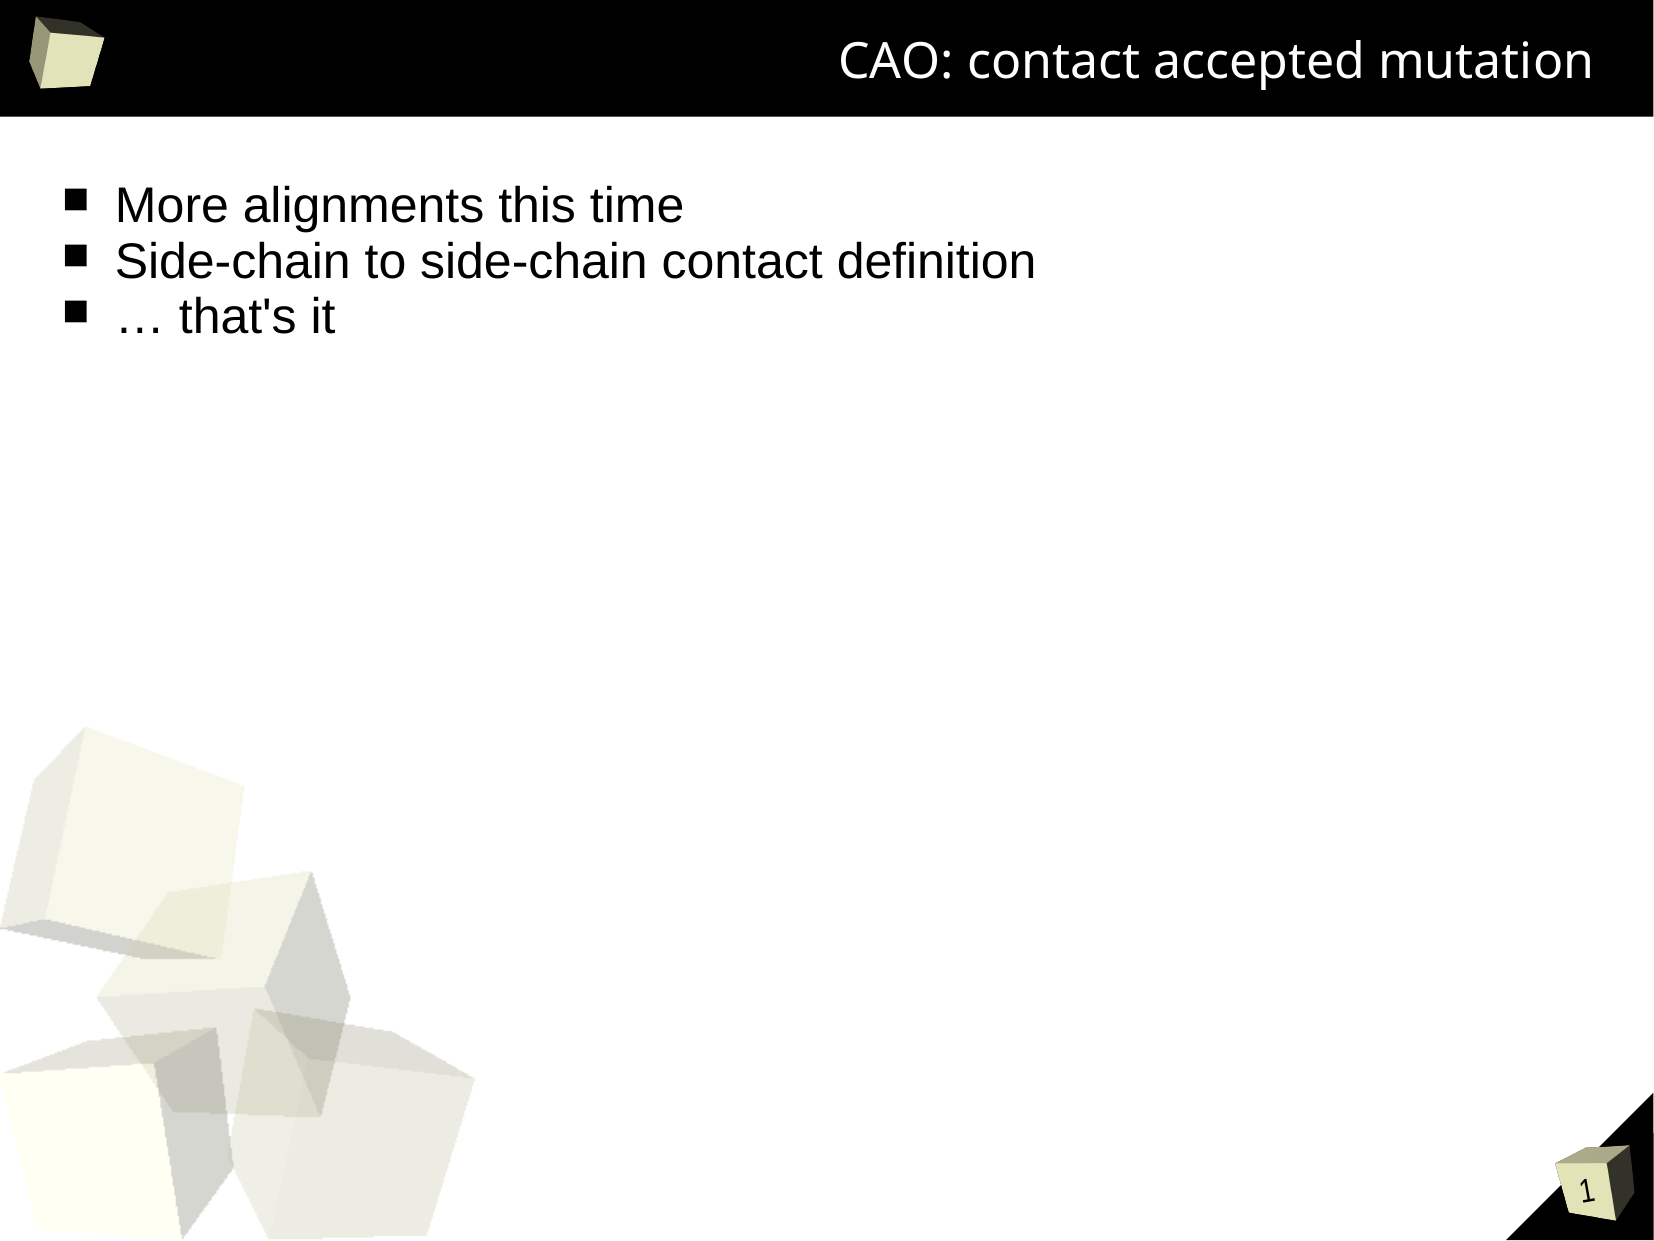

# CAO: contact accepted mutation
More alignments this time
Side-chain to side-chain contact definition
… that's it